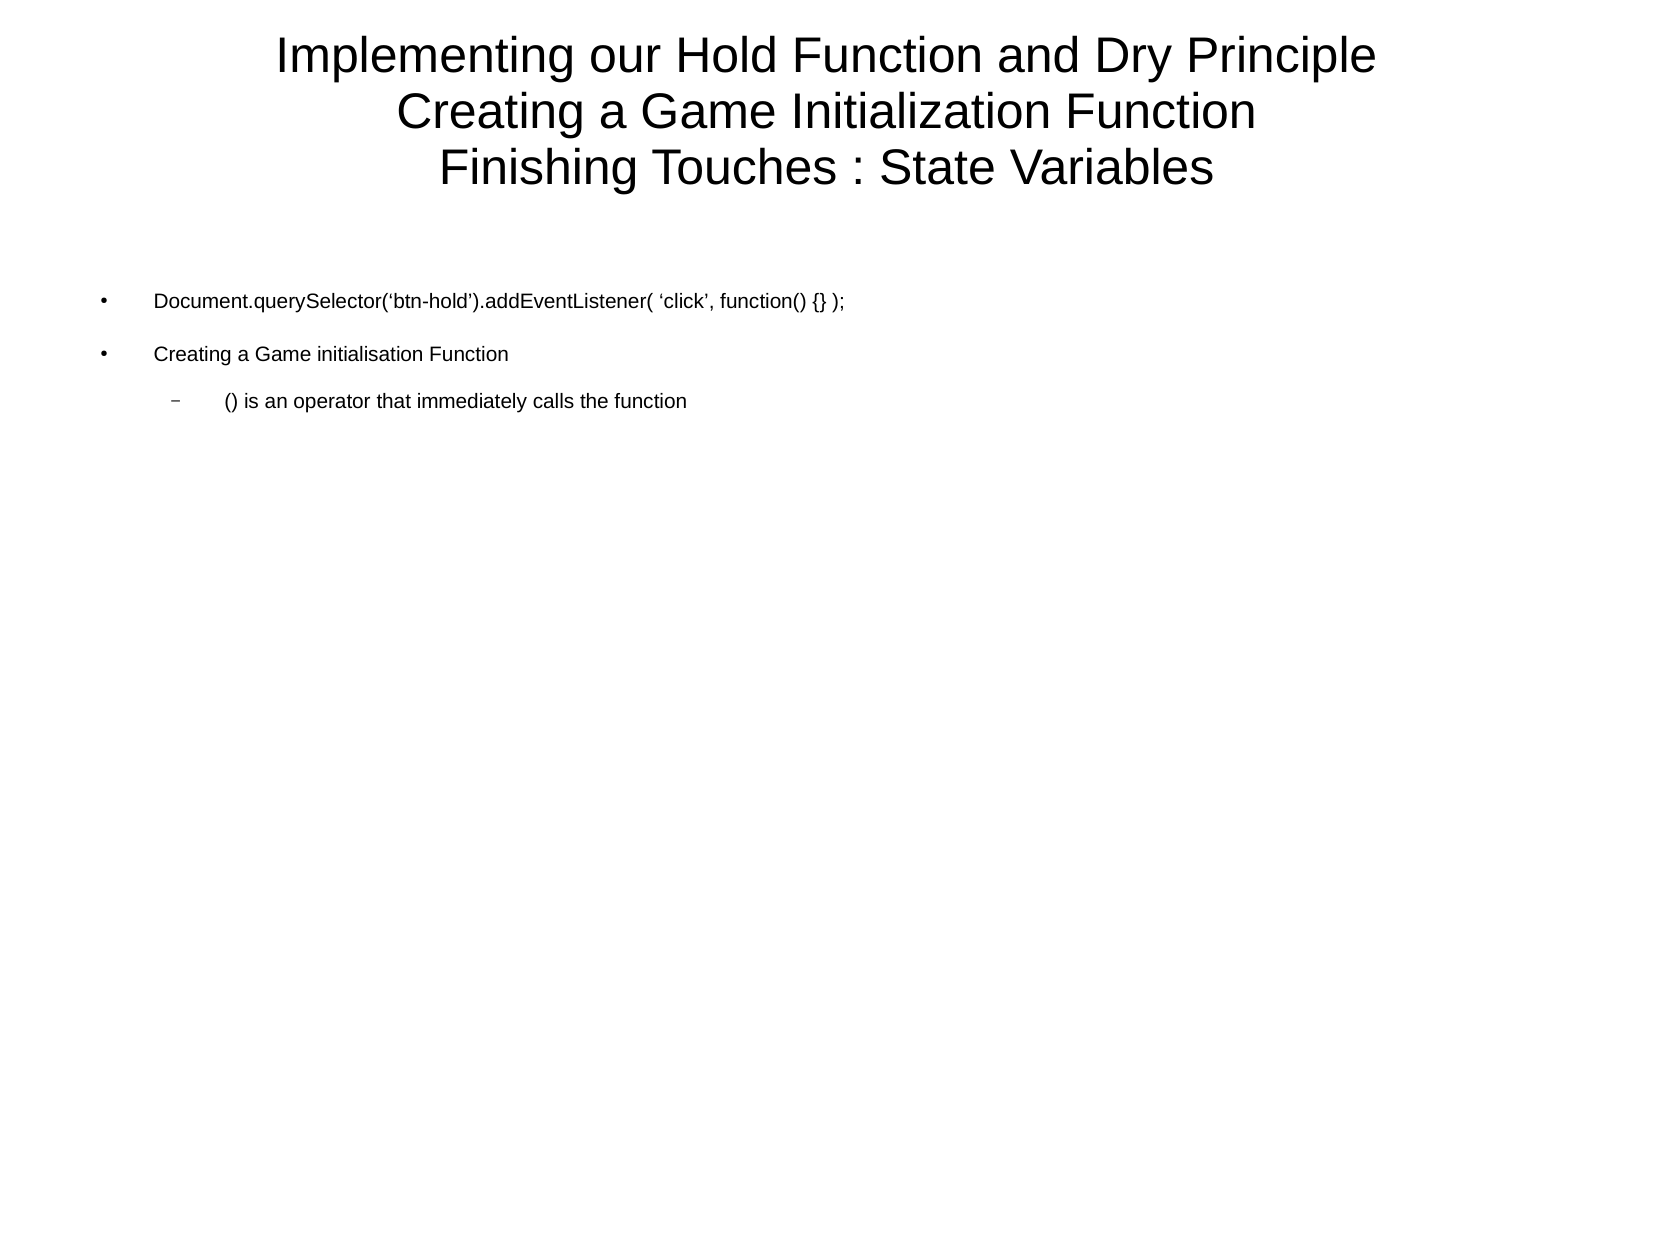

# Implementing our Hold Function and Dry Principle Creating a Game Initialization Function Finishing Touches : State Variables
Document.querySelector(‘btn-hold’).addEventListener( ‘click’, function() {} );
Creating a Game initialisation Function
() is an operator that immediately calls the function